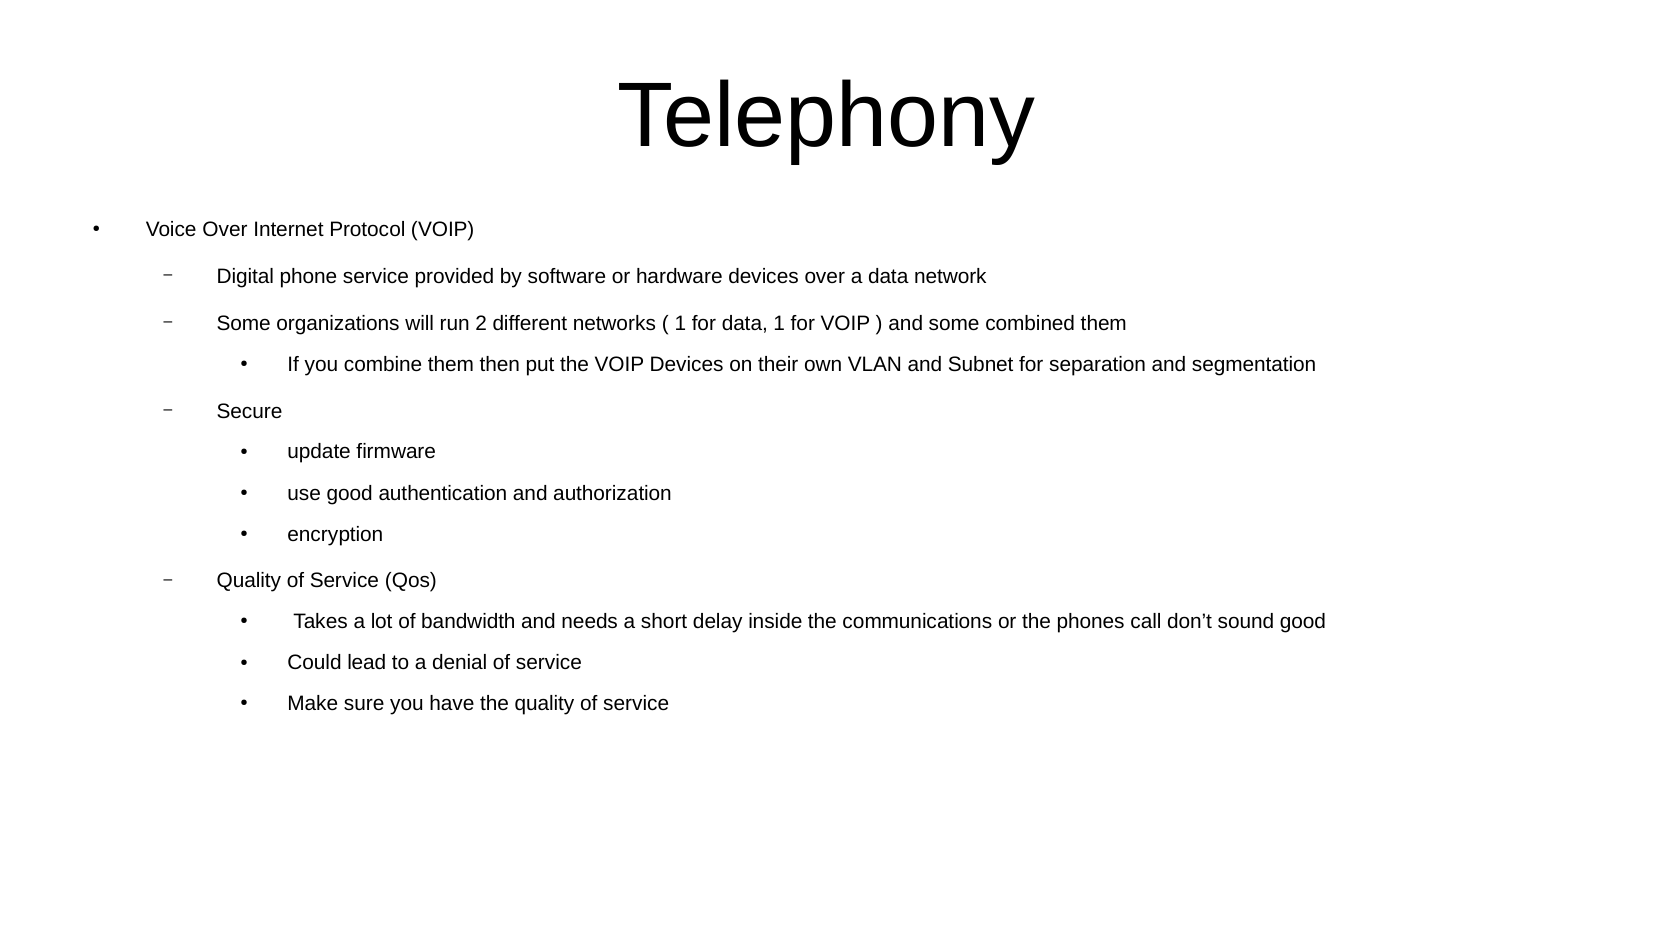

# Telephony
Voice Over Internet Protocol (VOIP)
Digital phone service provided by software or hardware devices over a data network
Some organizations will run 2 different networks ( 1 for data, 1 for VOIP ) and some combined them
If you combine them then put the VOIP Devices on their own VLAN and Subnet for separation and segmentation
Secure
update firmware
use good authentication and authorization
encryption
Quality of Service (Qos)
 Takes a lot of bandwidth and needs a short delay inside the communications or the phones call don’t sound good
Could lead to a denial of service
Make sure you have the quality of service